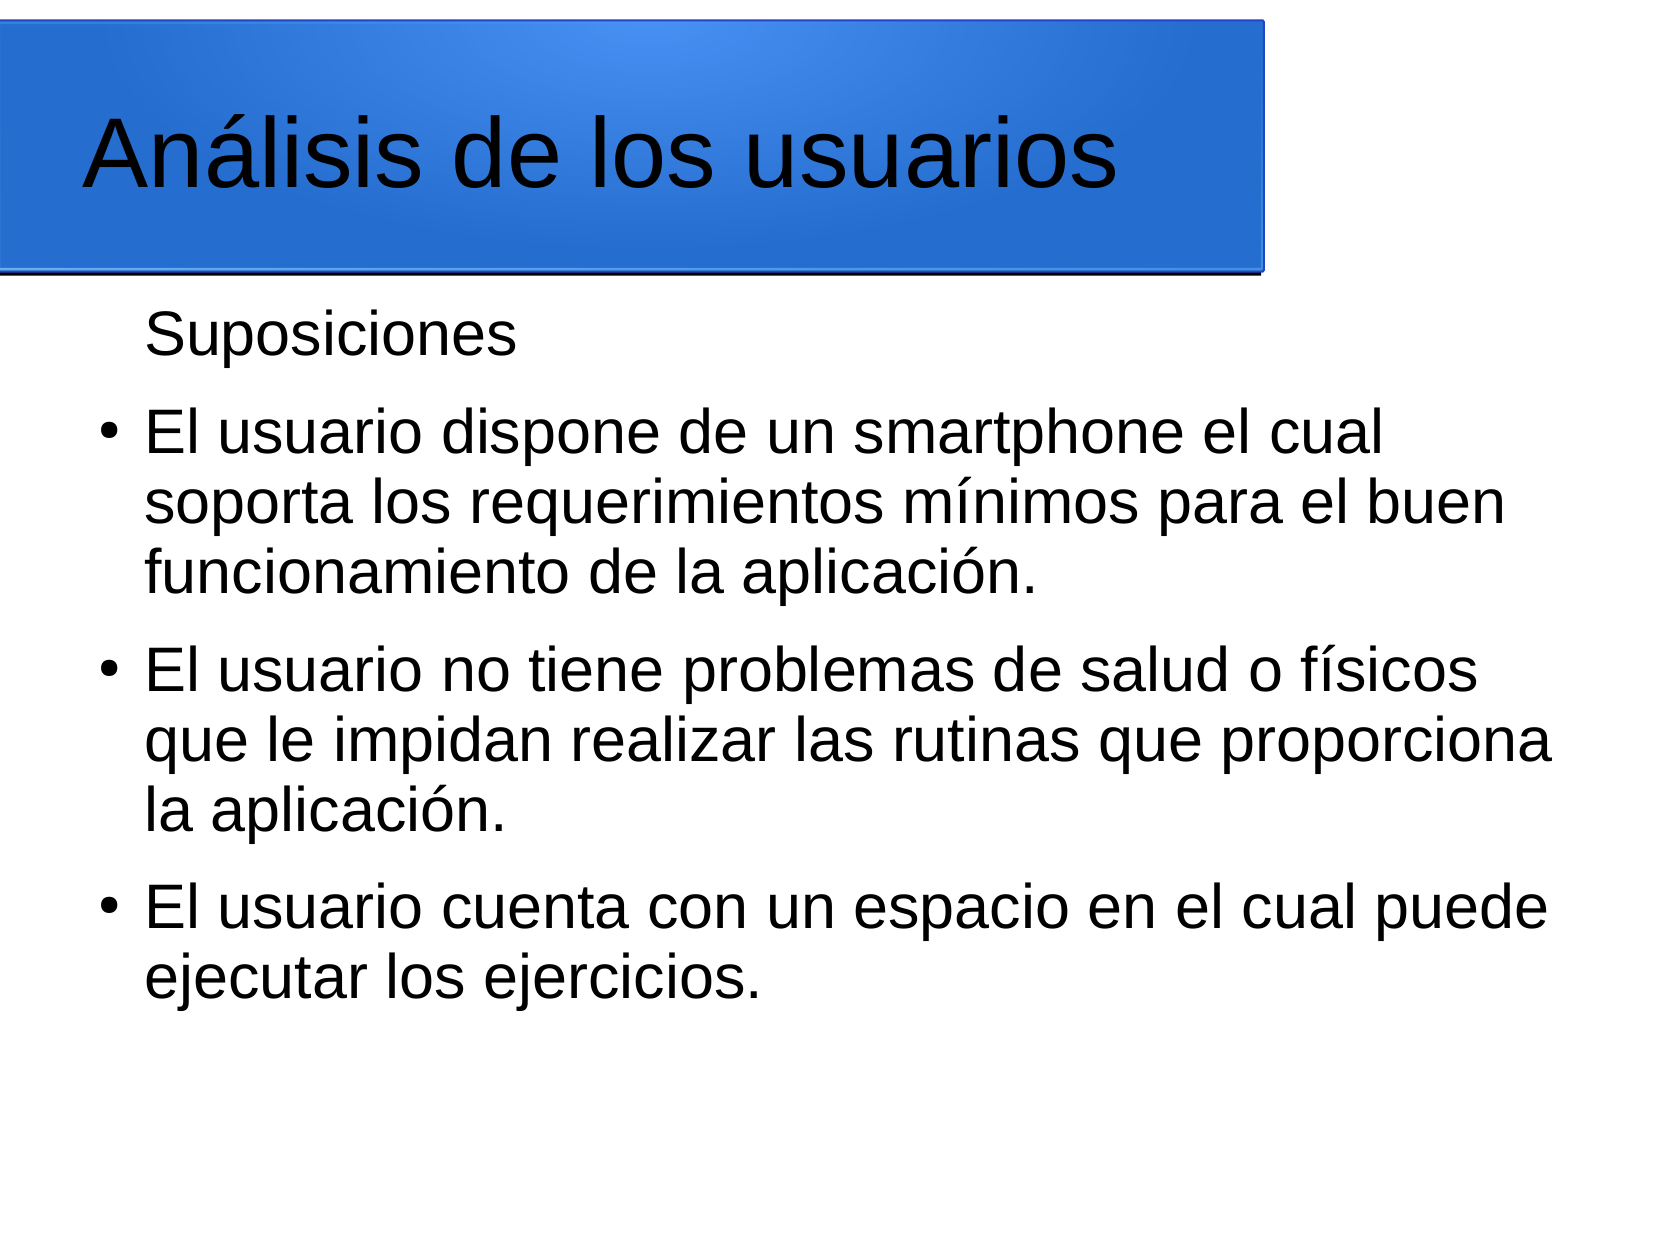

# Análisis de los usuarios
Suposiciones
El usuario dispone de un smartphone el cual soporta los requerimientos mínimos para el buen funcionamiento de la aplicación.
El usuario no tiene problemas de salud o físicos que le impidan realizar las rutinas que proporciona la aplicación.
El usuario cuenta con un espacio en el cual puede ejecutar los ejercicios.